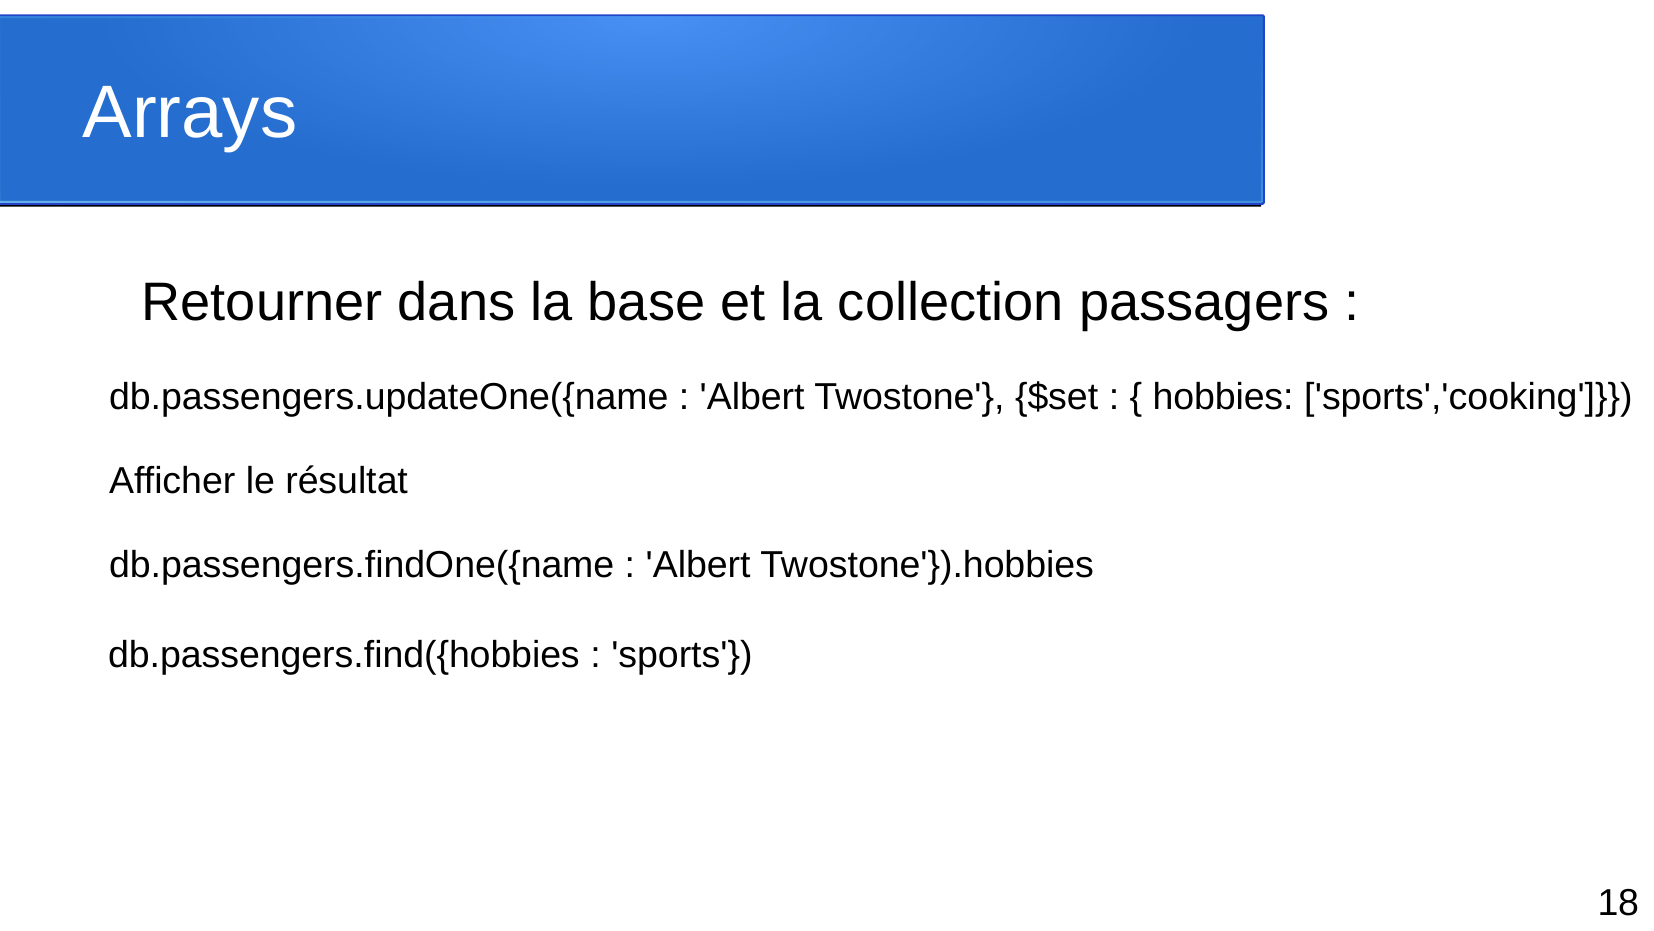

# Arrays
Retourner dans la base et la collection passagers :
db.passengers.updateOne({name : 'Albert Twostone'}, {$set : { hobbies: ['sports','cooking']}})
Afficher le résultat
db.passengers.findOne({name : 'Albert Twostone'}).hobbies
db.passengers.find({hobbies : 'sports'})
18